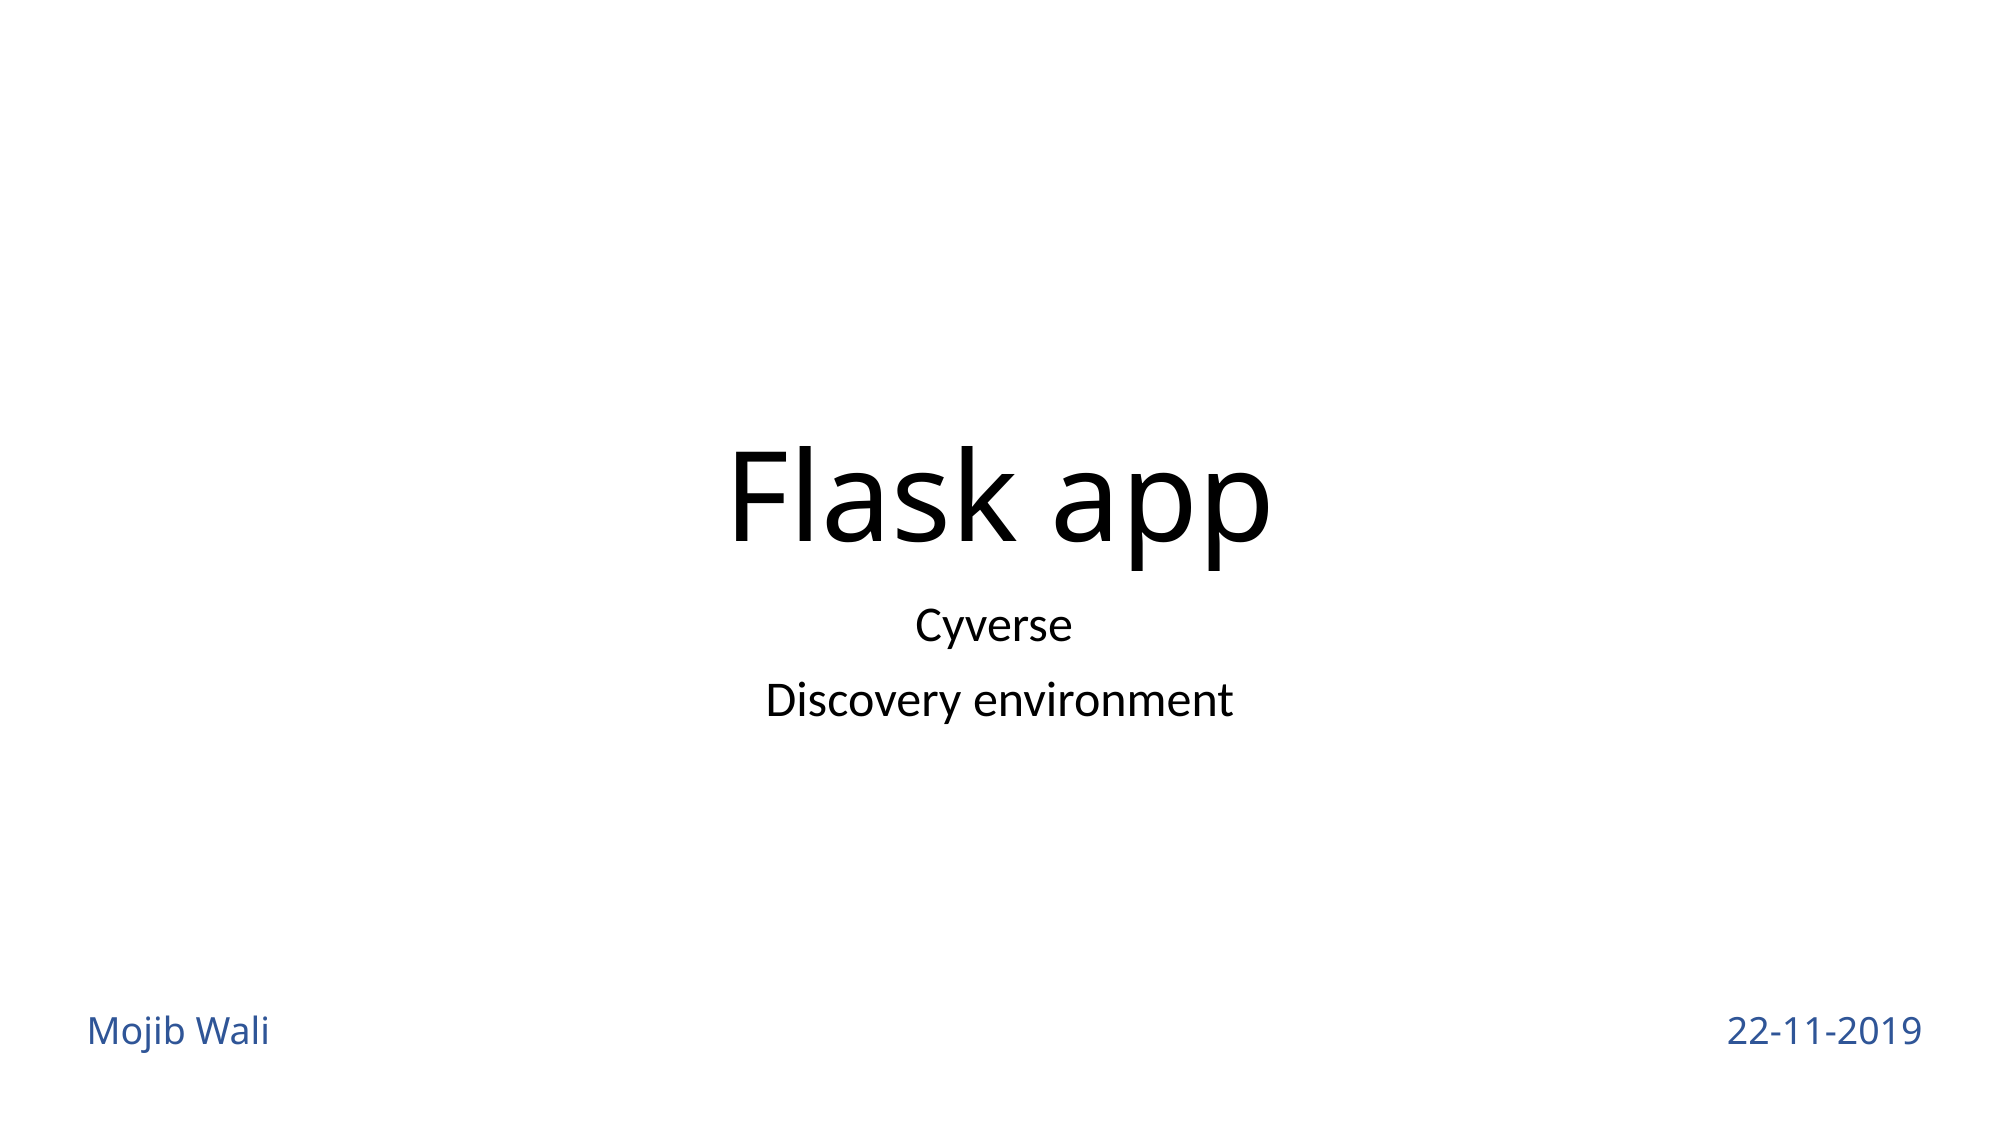

# Flask app
Cyverse
Discovery environment
 Mojib Wali 																				22-11-2019